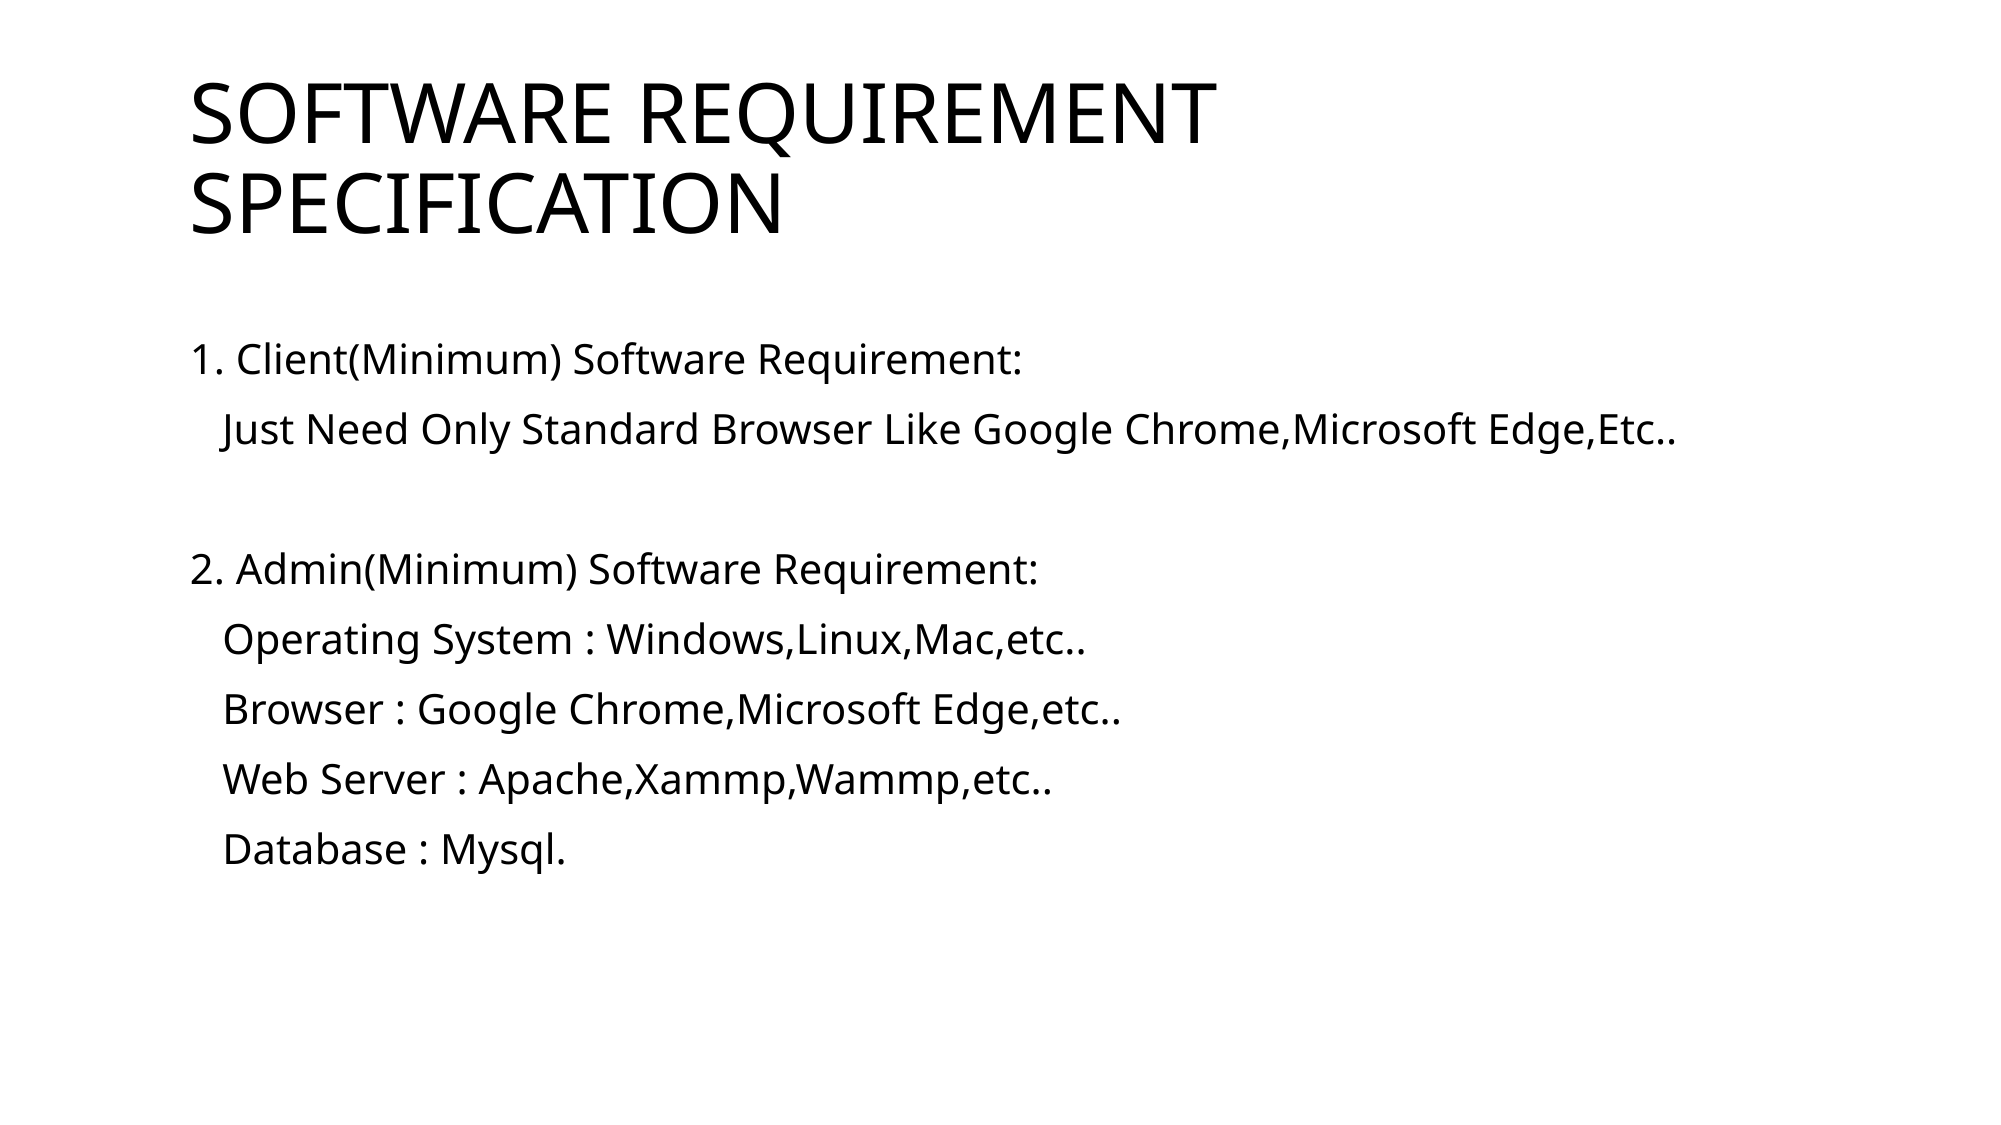

Software Requirement specification
# 1. Client(Minimum) Software Requirement:
 Just Need Only Standard Browser Like Google Chrome,Microsoft Edge,Etc..
2. Admin(Minimum) Software Requirement:
 Operating System : Windows,Linux,Mac,etc..
 Browser : Google Chrome,Microsoft Edge,etc..
 Web Server : Apache,Xammp,Wammp,etc..
 Database : Mysql.
4